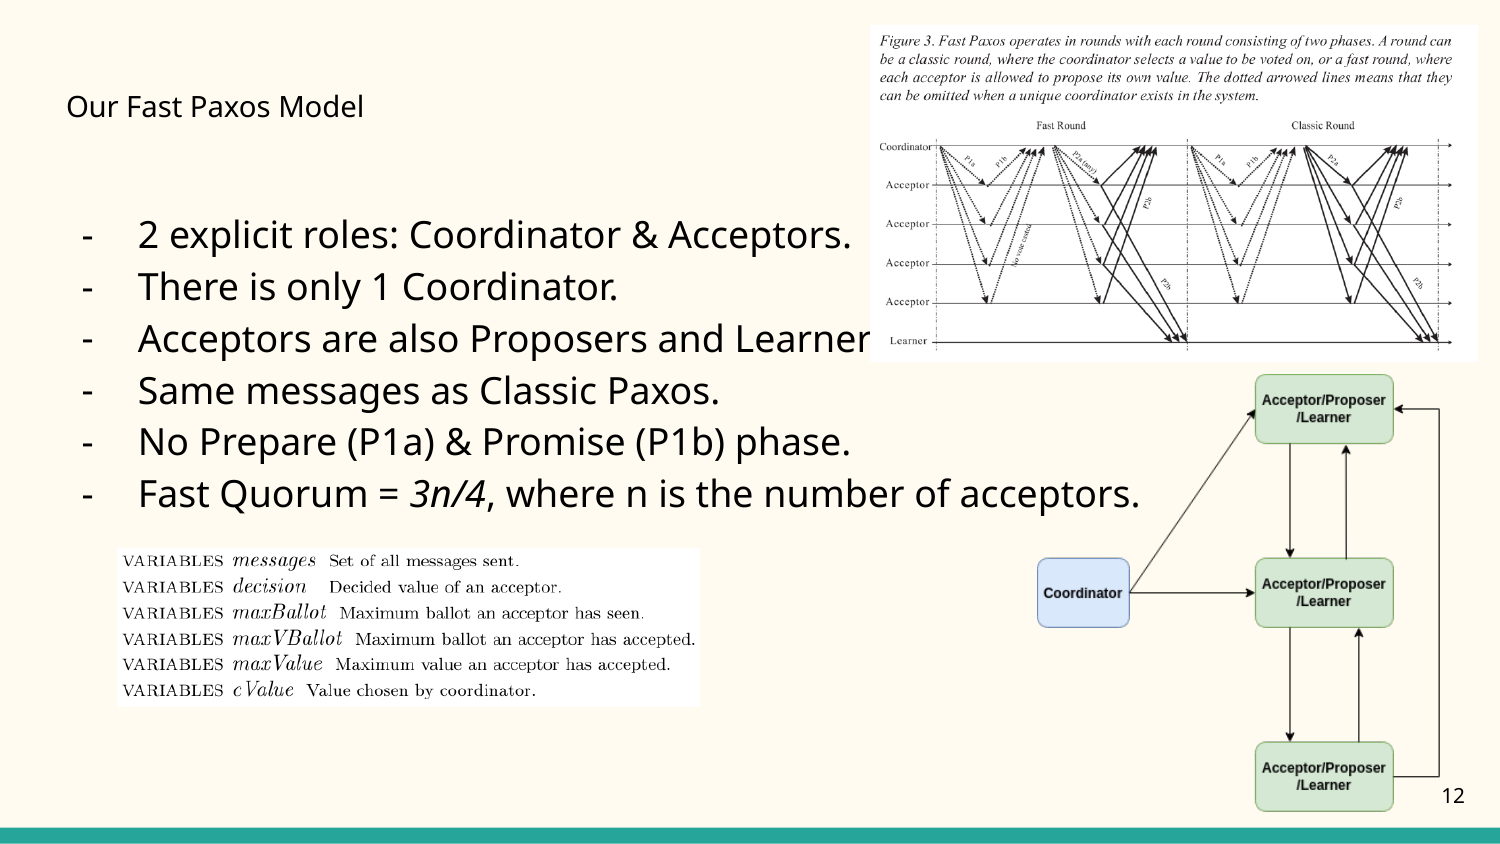

# Our Fast Paxos Model
2 explicit roles: Coordinator & Acceptors.
There is only 1 Coordinator.
Acceptors are also Proposers and Learners.
Same messages as Classic Paxos.
No Prepare (P1a) & Promise (P1b) phase.
Fast Quorum = 3n/4, where n is the number of acceptors.